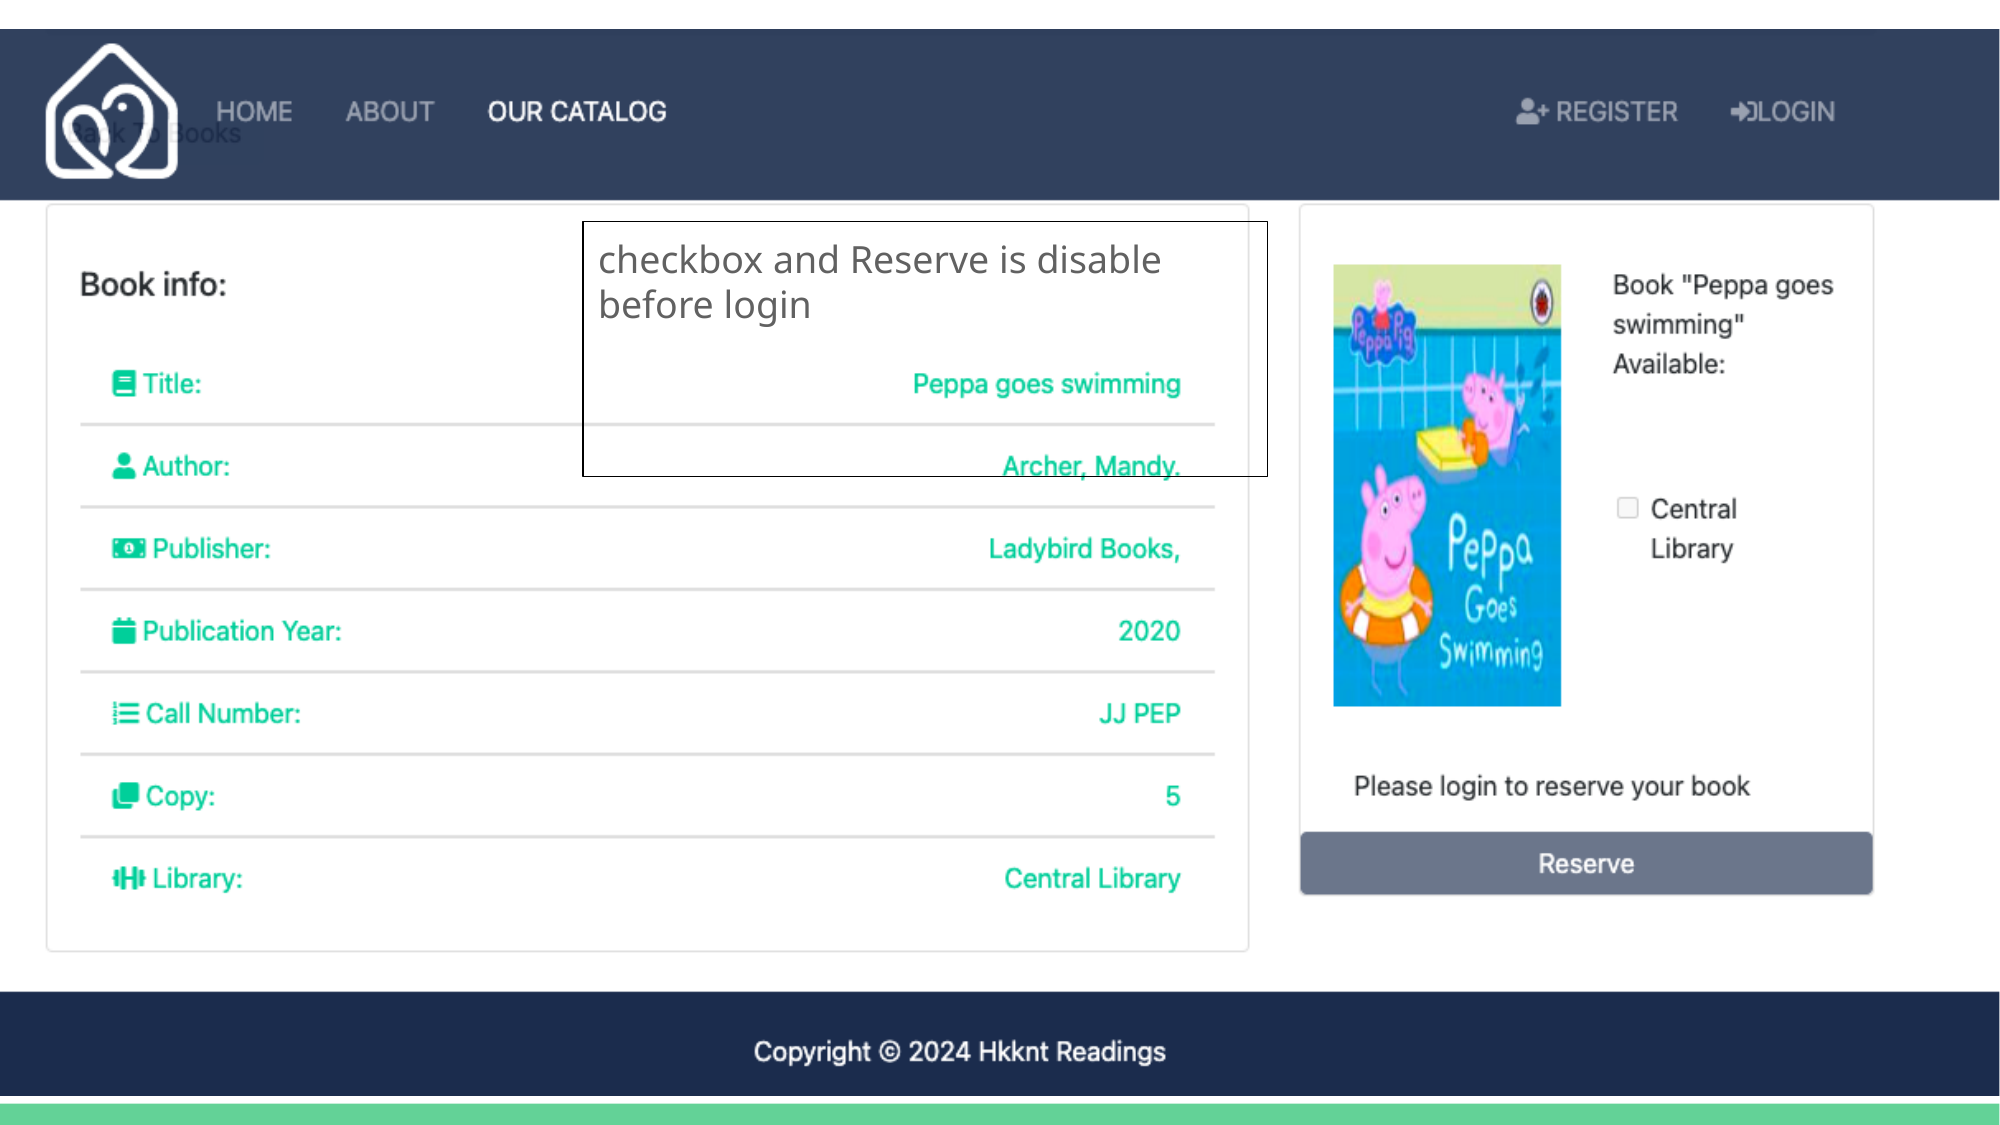

#
checkbox and Reserve is disable before login